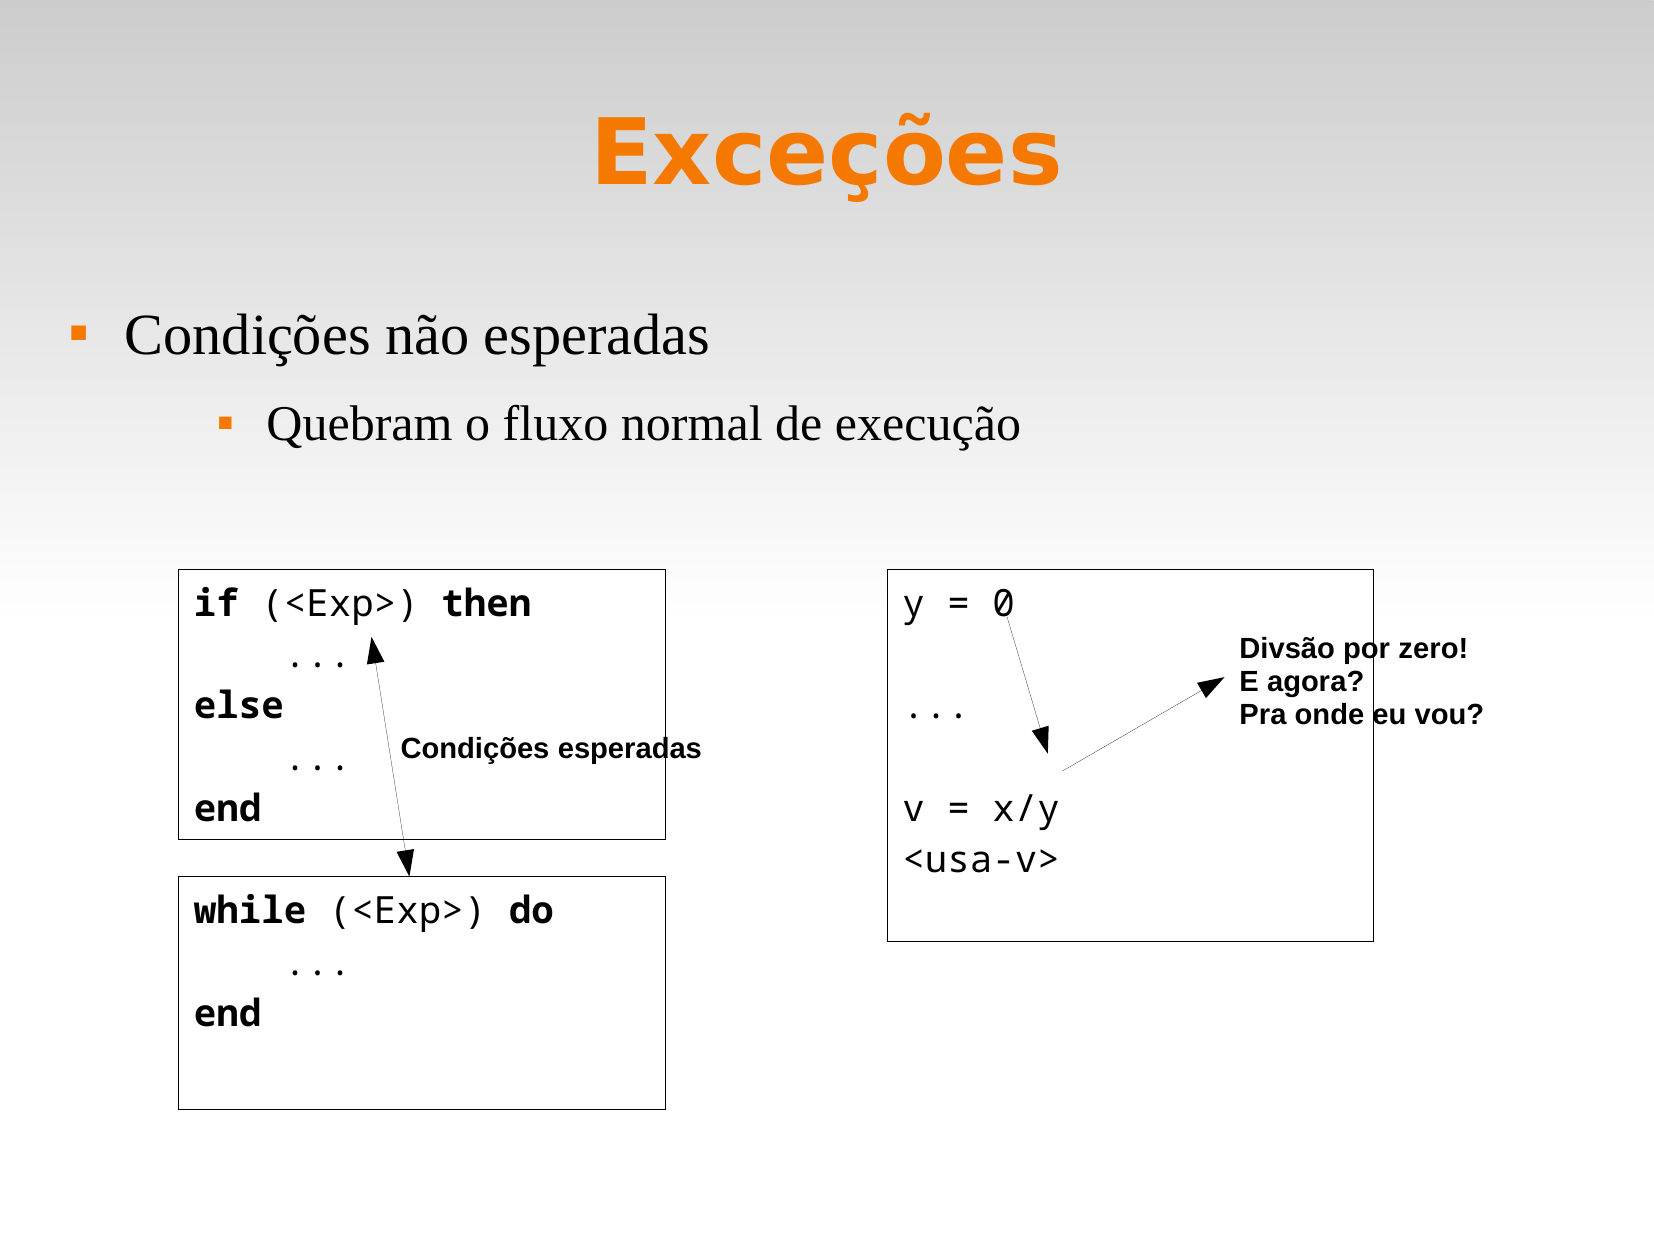

# Exceções
Condições não esperadas
Quebram o fluxo normal de execução
if (<Exp>) then
 ...
else
 ...
end
y = 0
...
v = x/y
<usa-v>
Divsão por zero!
E agora?
Pra onde eu vou?
Condições esperadas
while (<Exp>) do
 ...
end